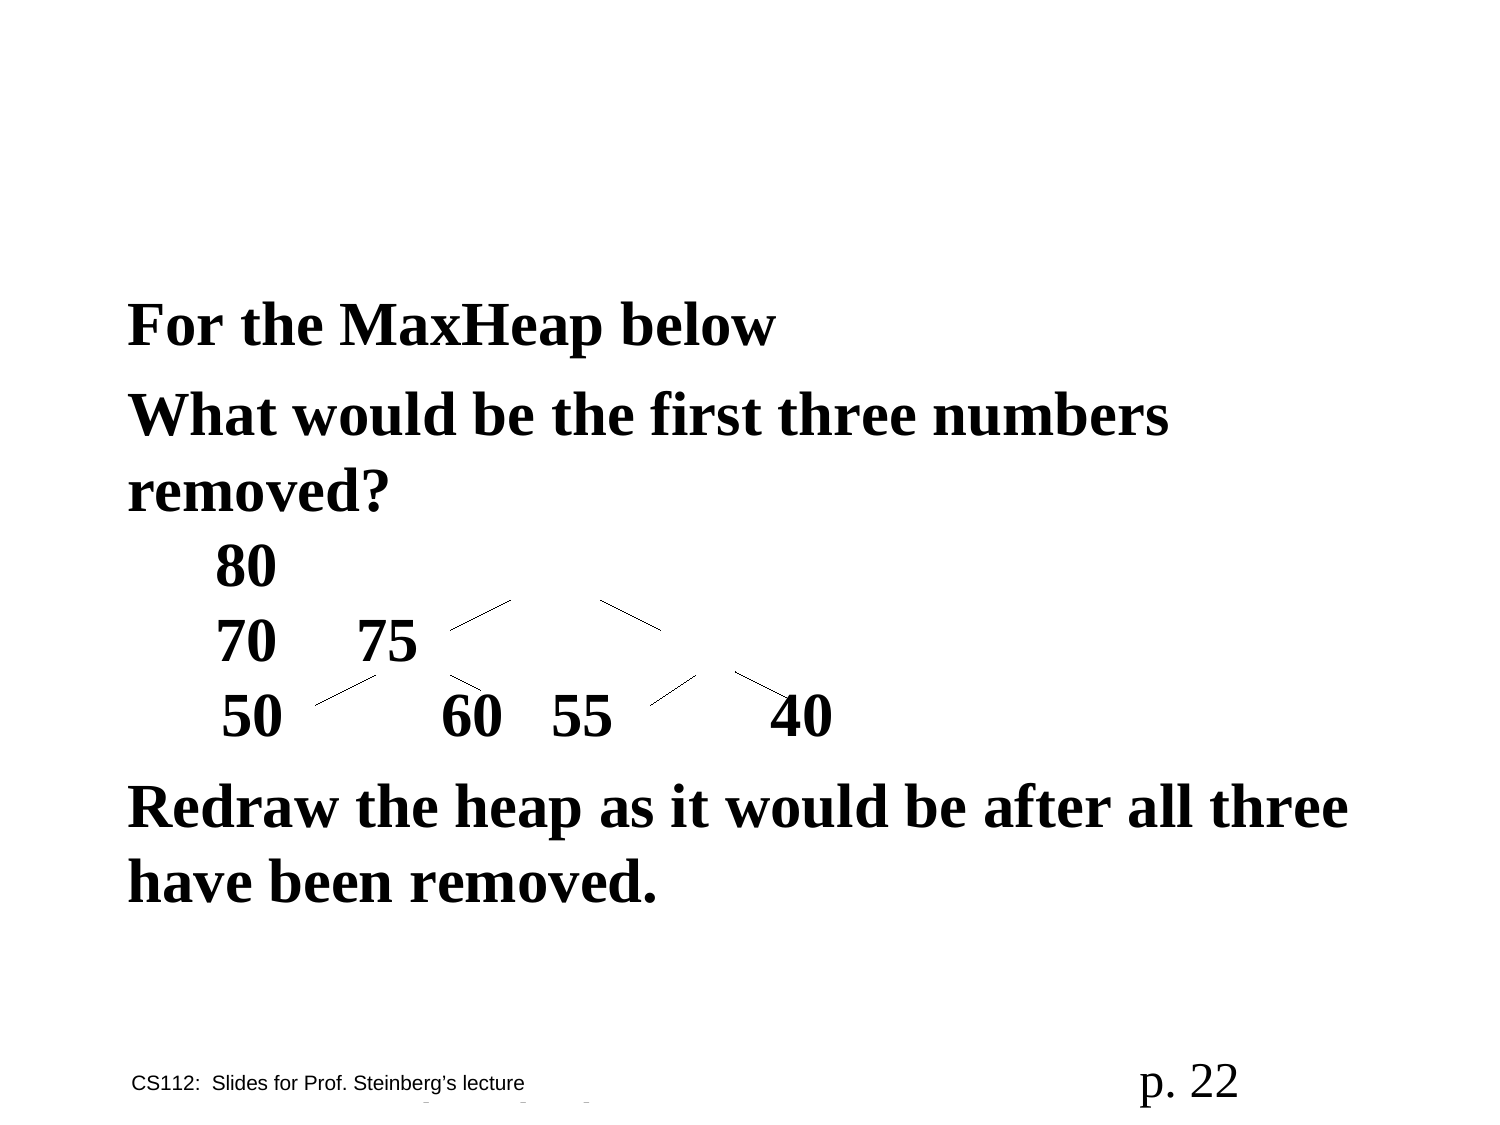

#
For the MaxHeap below
What would be the first three numbers removed?
			80
		70		75
 50 60 55 40
Redraw the heap as it would be after all three have been removed.